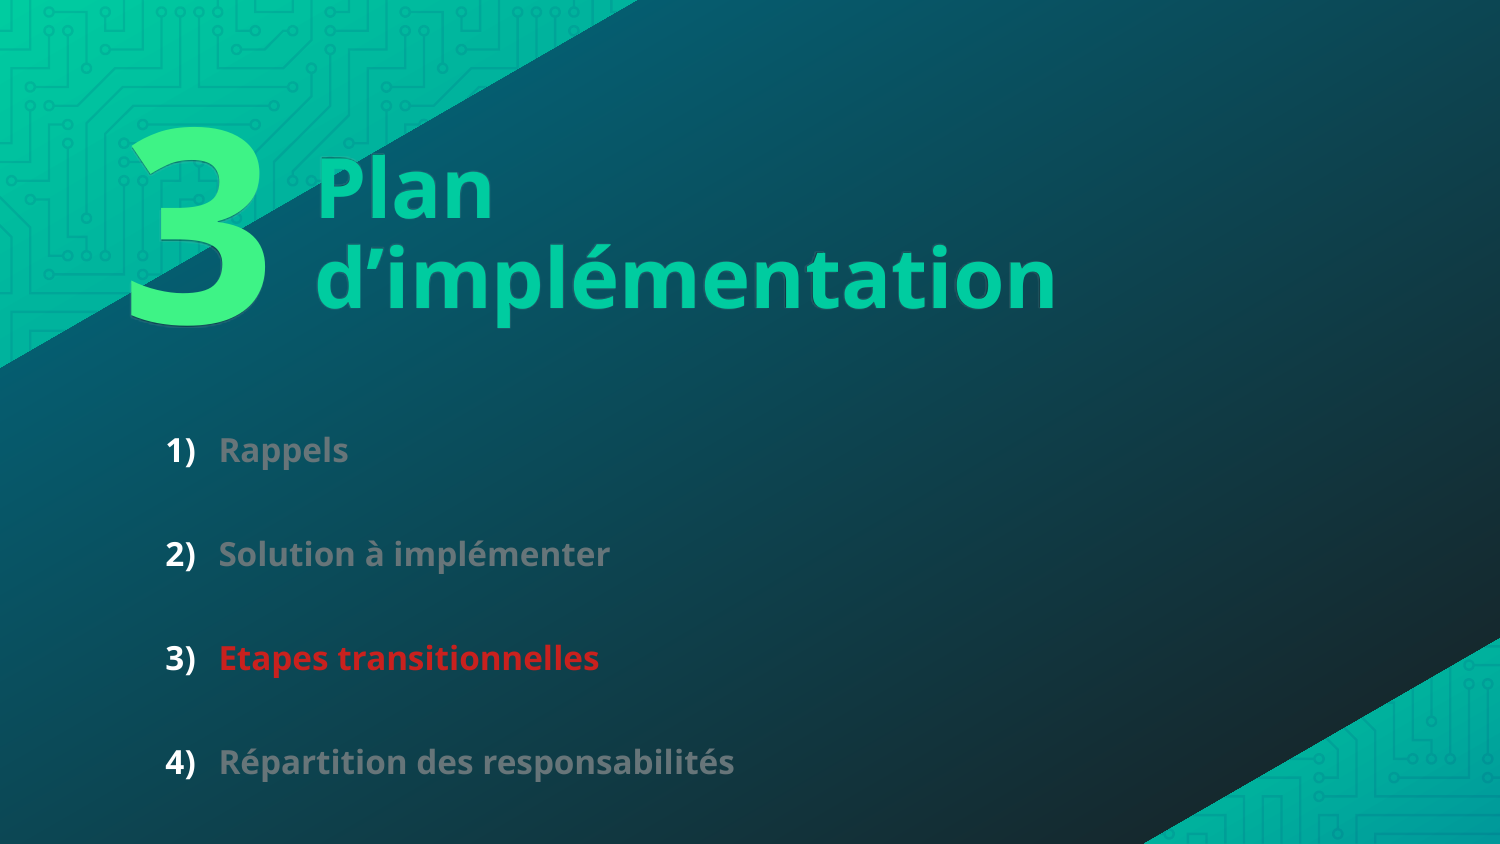

3
Plan
d’implémentation
# Rappels
Solution à implémenter
Etapes transitionnelles
Répartition des responsabilités